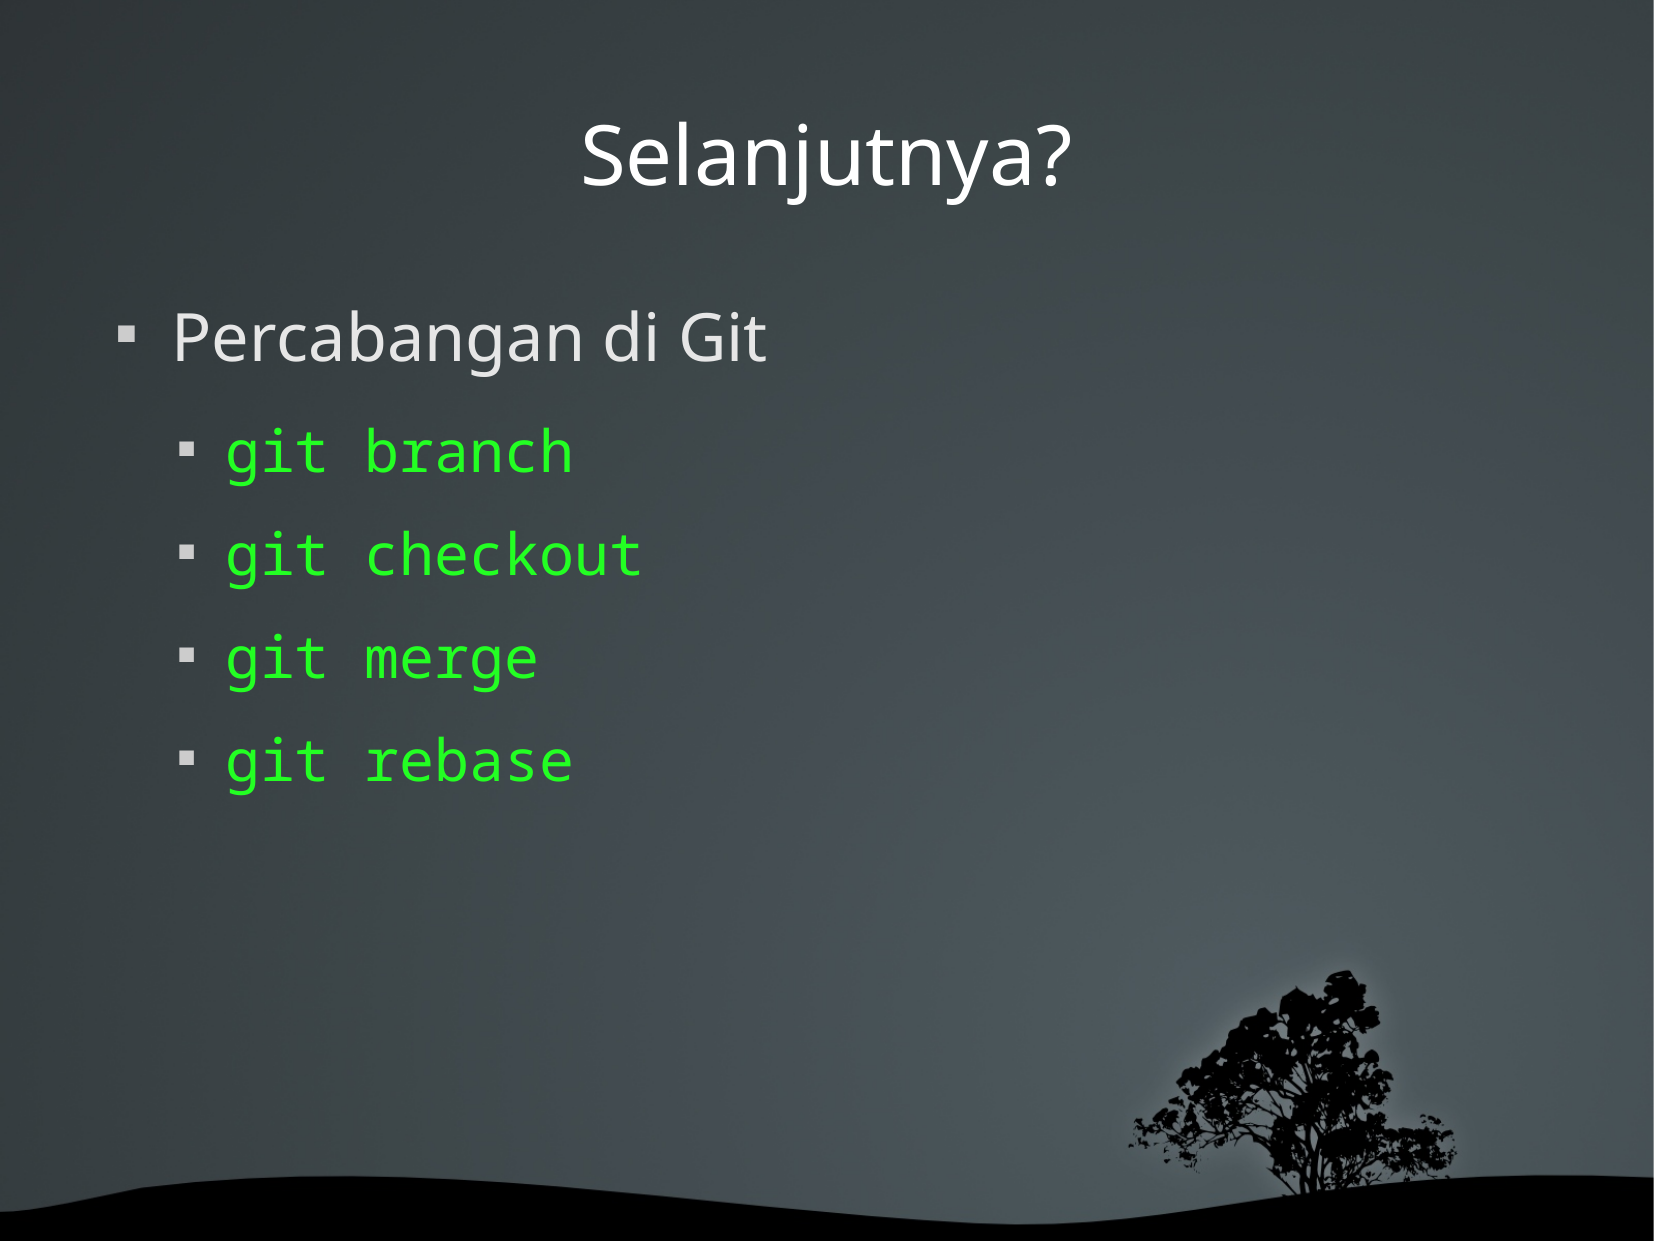

# Selanjutnya?
Percabangan di Git
git branch
git checkout
git merge
git rebase